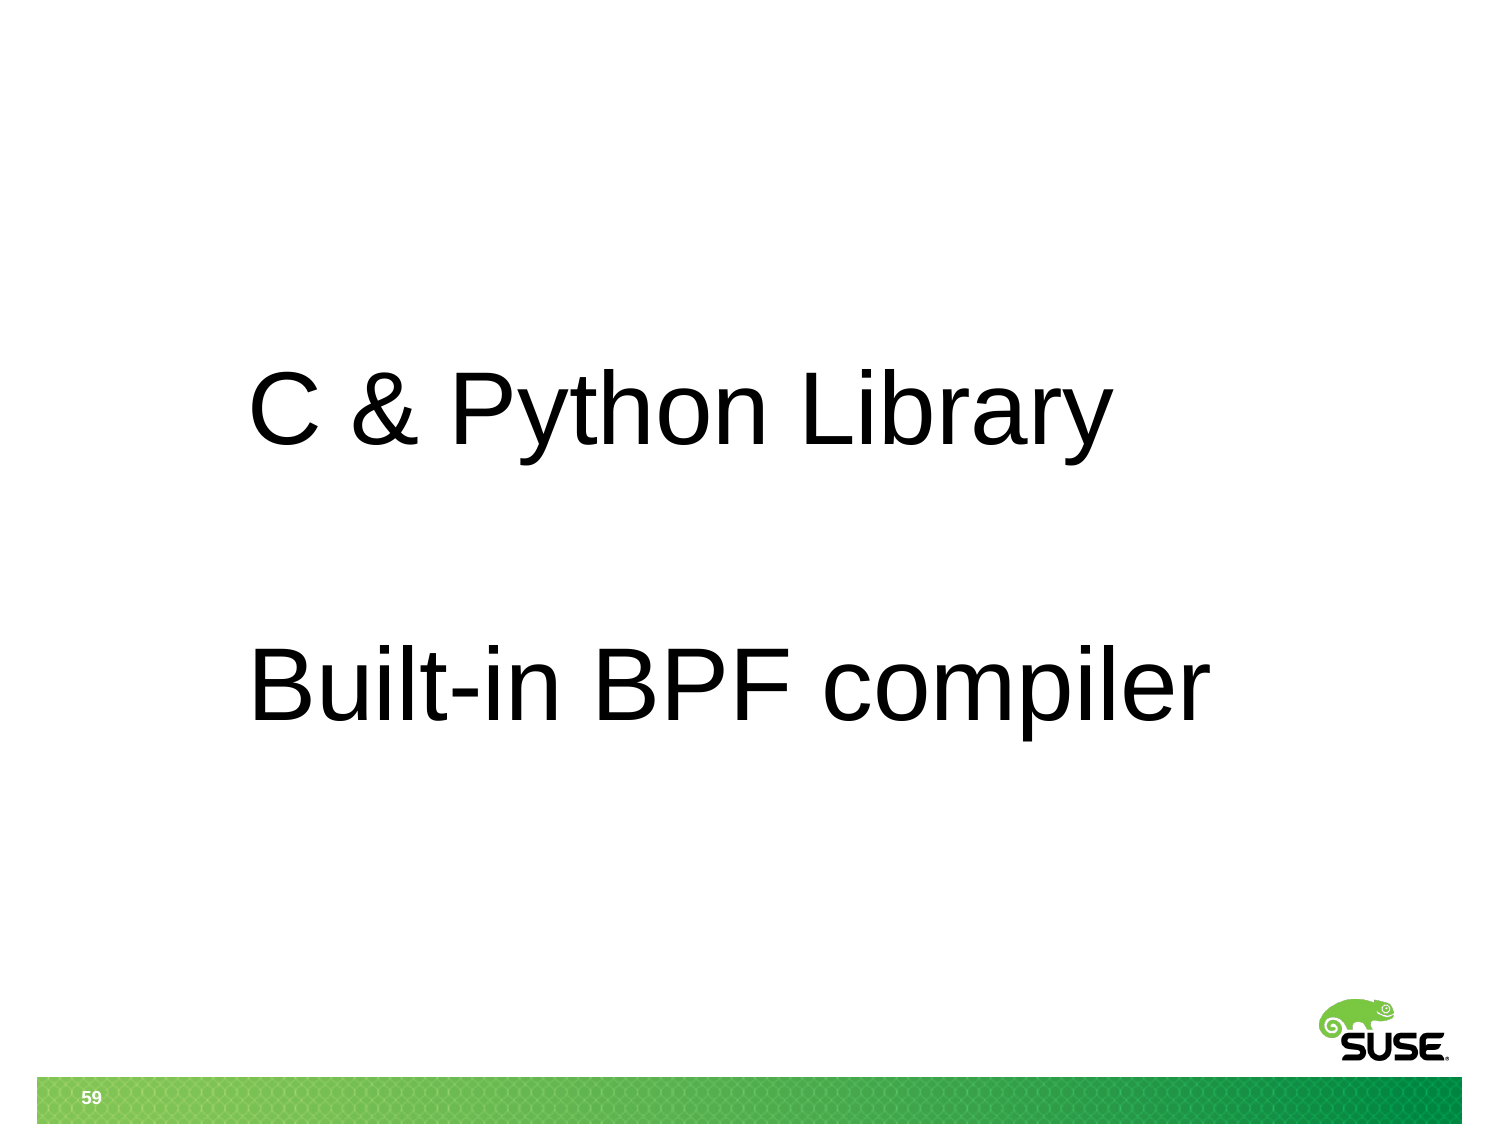

# C & Python Library
Built-in BPF compiler